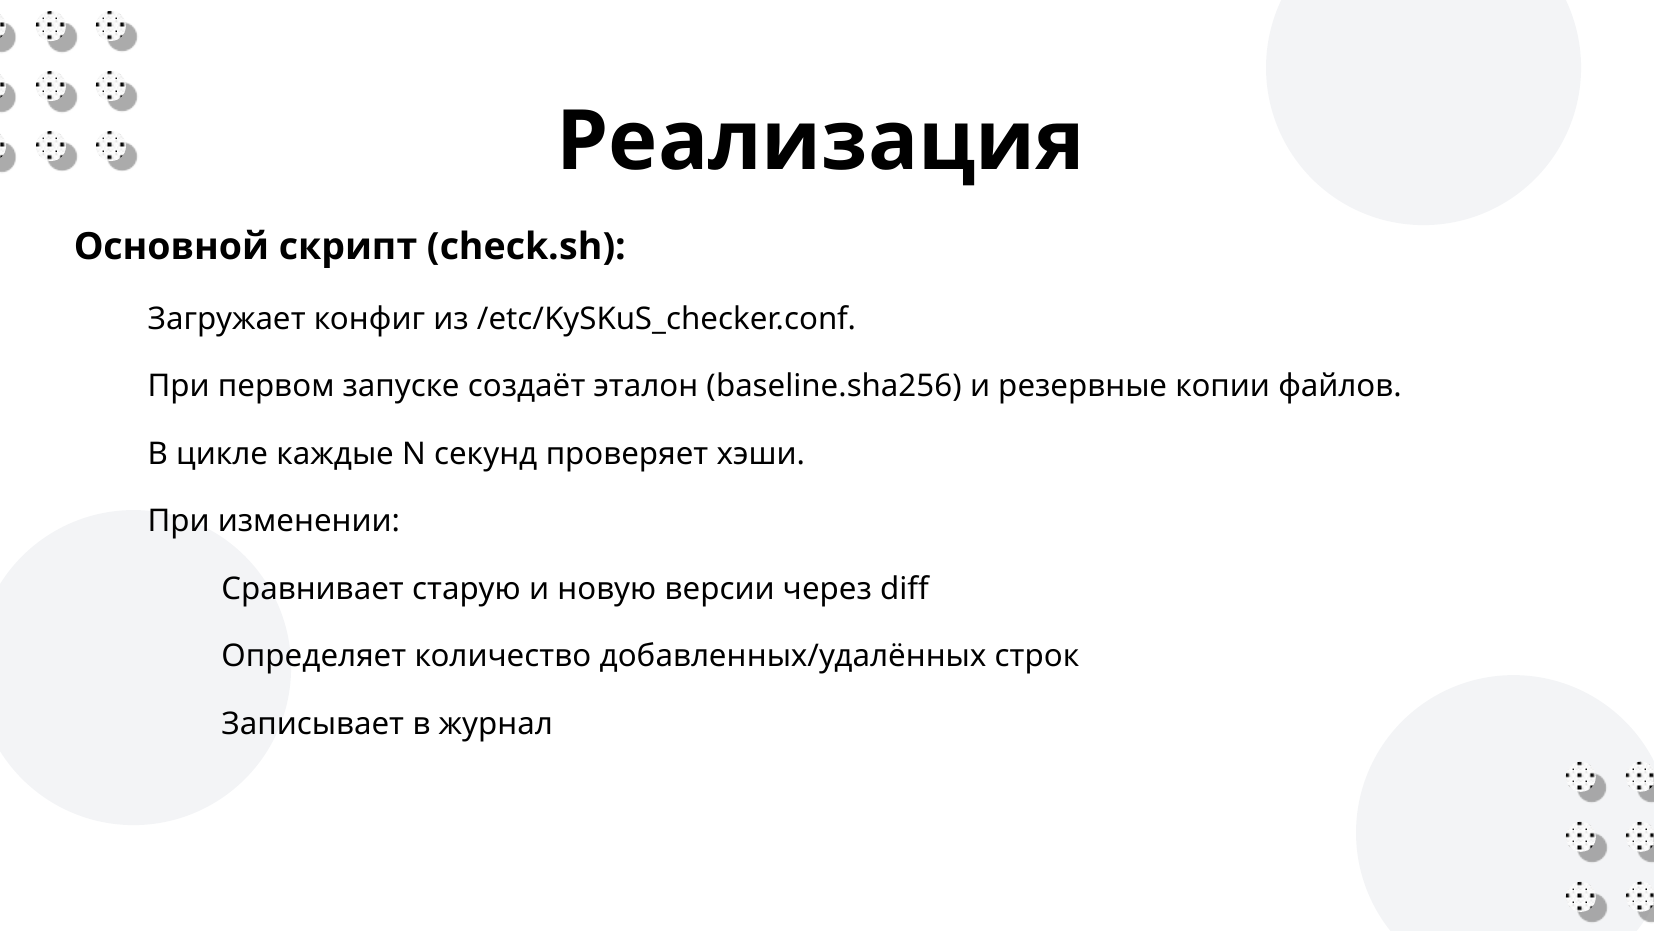

# Реализация
Основной скрипт (check.sh):
	Загружает конфиг из /etc/KySKuS_checker.conf.
	При первом запуске создаёт эталон (baseline.sha256) и резервные копии файлов.
	В цикле каждые N секунд проверяет хэши.
	При изменении:
		Сравнивает старую и новую версии через diff
		Определяет количество добавленных/удалённых строк
		Записывает в журнал